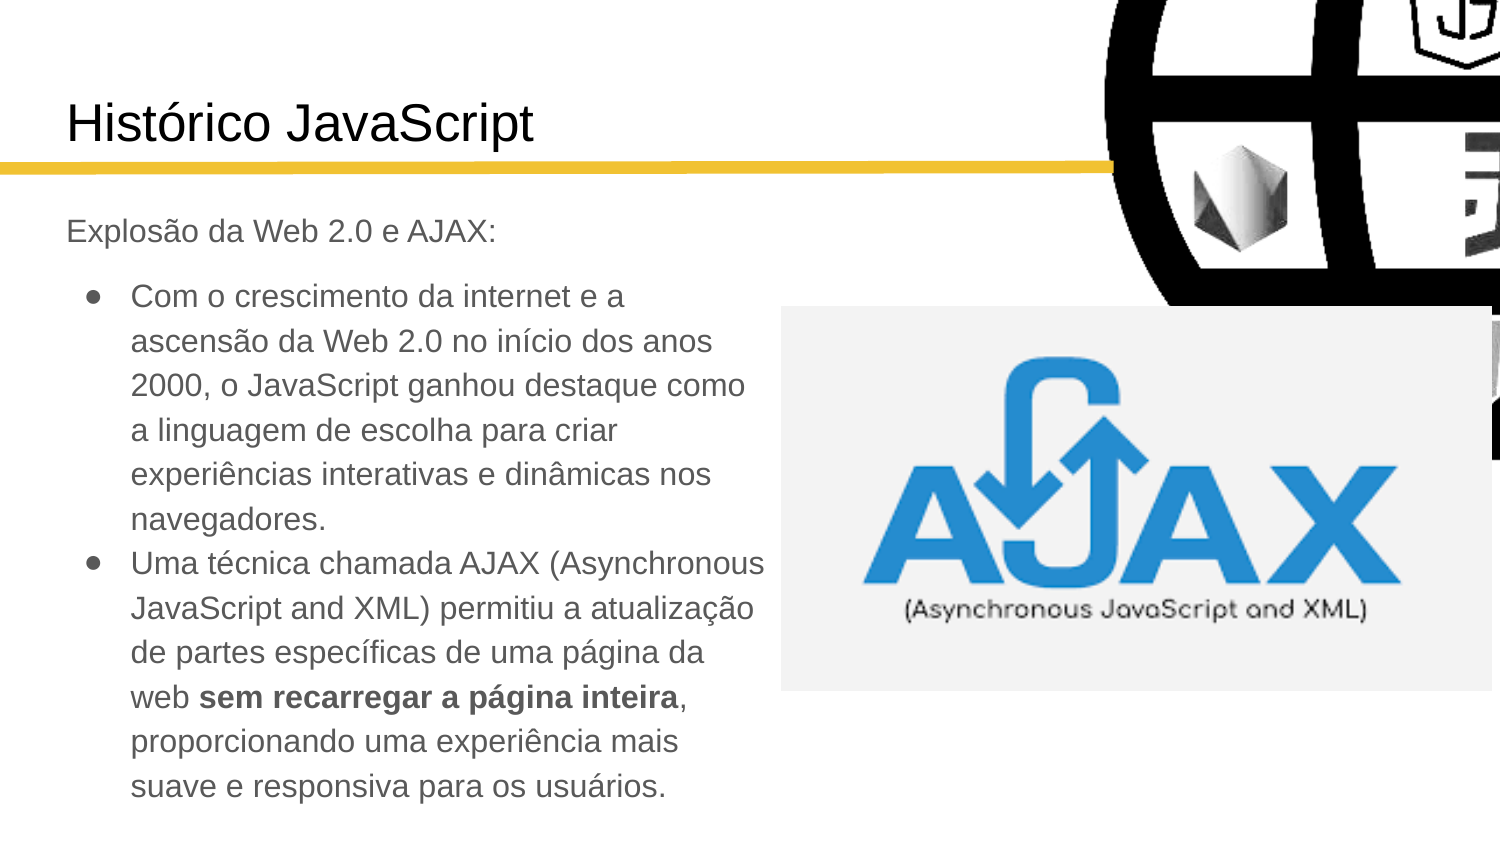

# Histórico JavaScript
Explosão da Web 2.0 e AJAX:
Com o crescimento da internet e a ascensão da Web 2.0 no início dos anos 2000, o JavaScript ganhou destaque como a linguagem de escolha para criar experiências interativas e dinâmicas nos navegadores.
Uma técnica chamada AJAX (Asynchronous JavaScript and XML) permitiu a atualização de partes específicas de uma página da web sem recarregar a página inteira, proporcionando uma experiência mais suave e responsiva para os usuários.